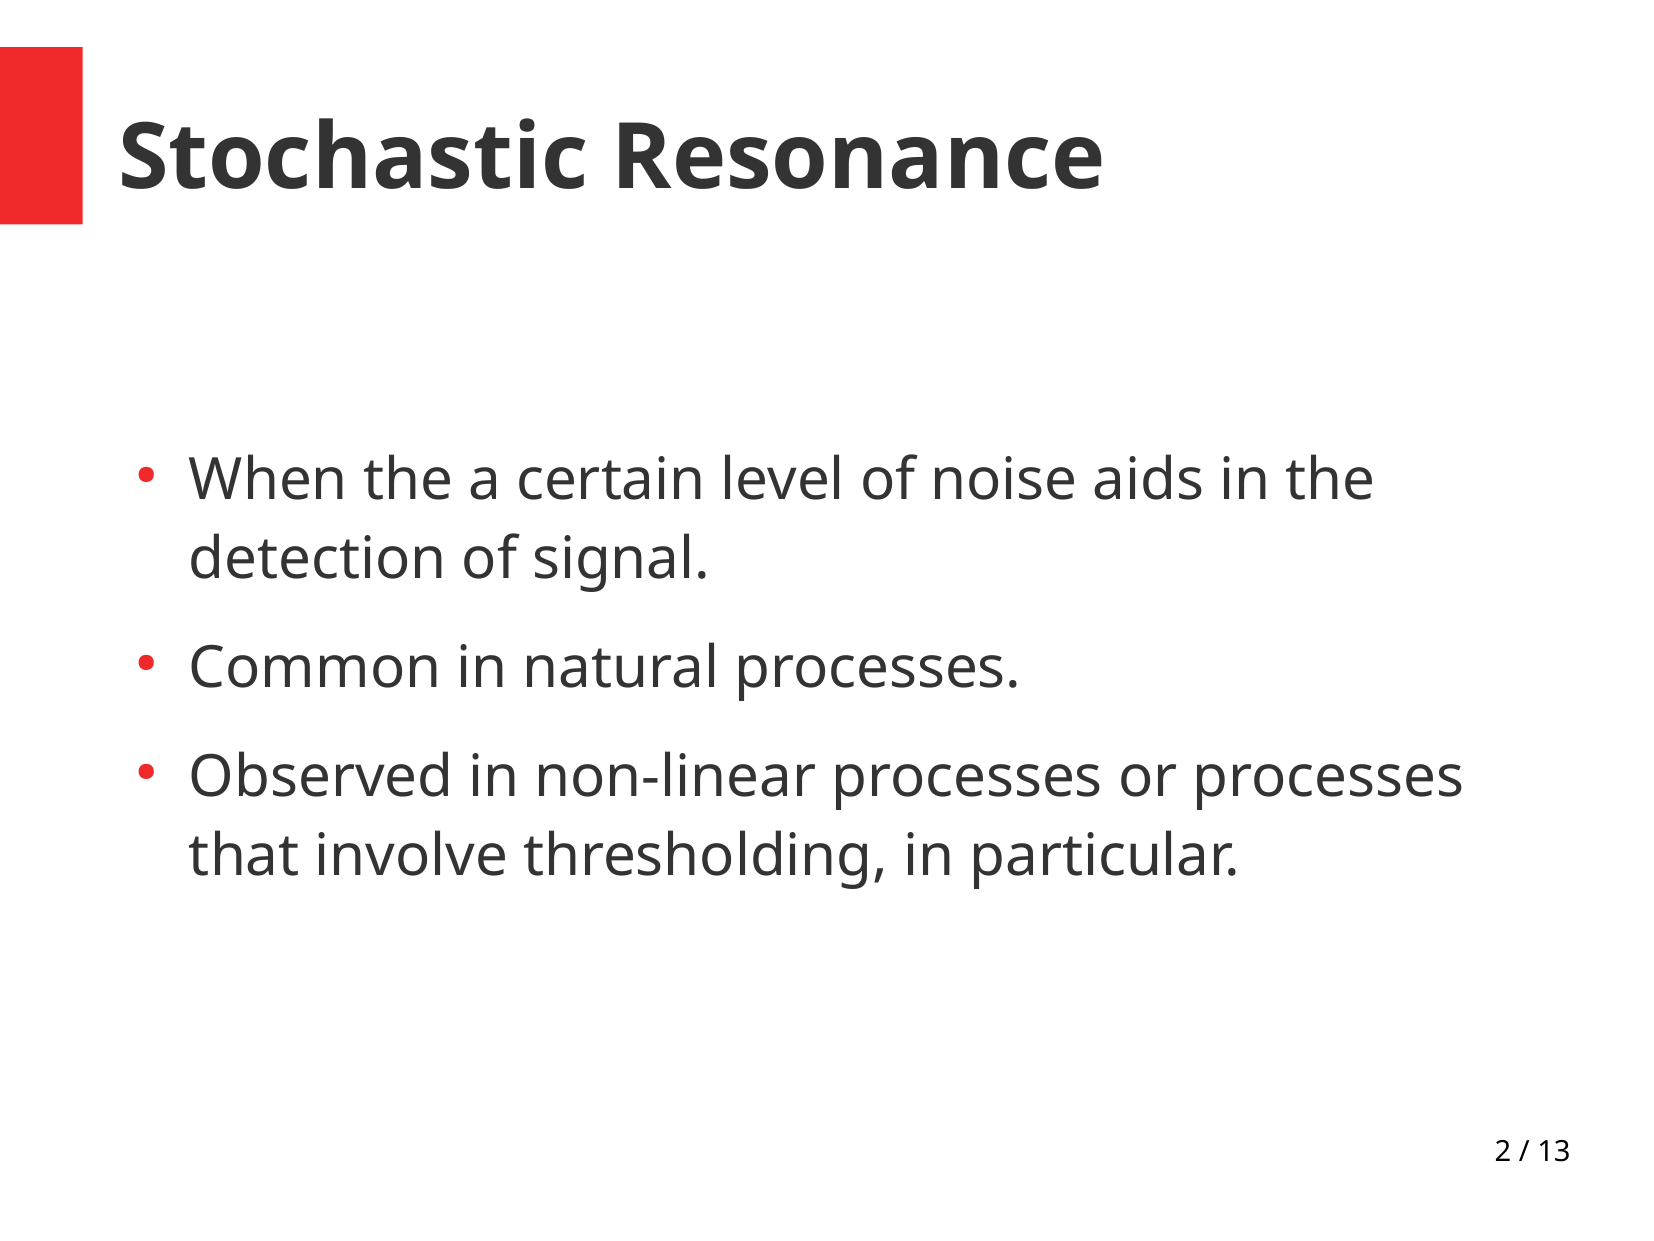

# Stochastic Resonance
When the a certain level of noise aids in the detection of signal.
Common in natural processes.
Observed in non-linear processes or processes that involve thresholding, in particular.
2